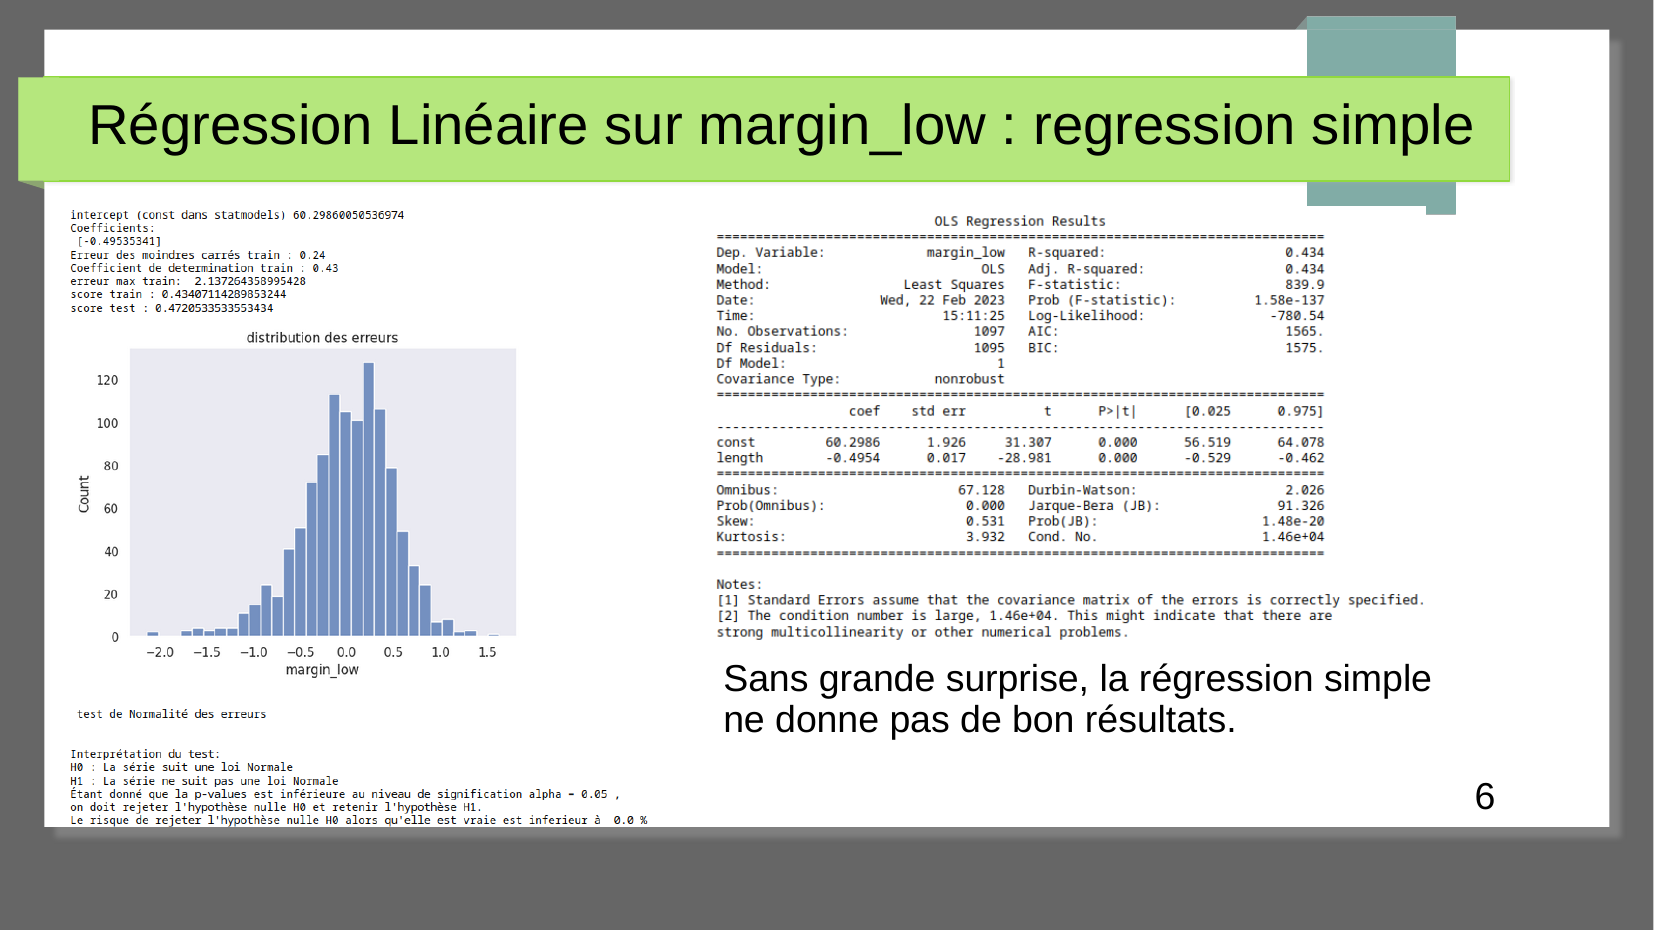

# Régression Linéaire sur margin_low : regression simple
Sans grande surprise, la régression simple ne donne pas de bon résultats.